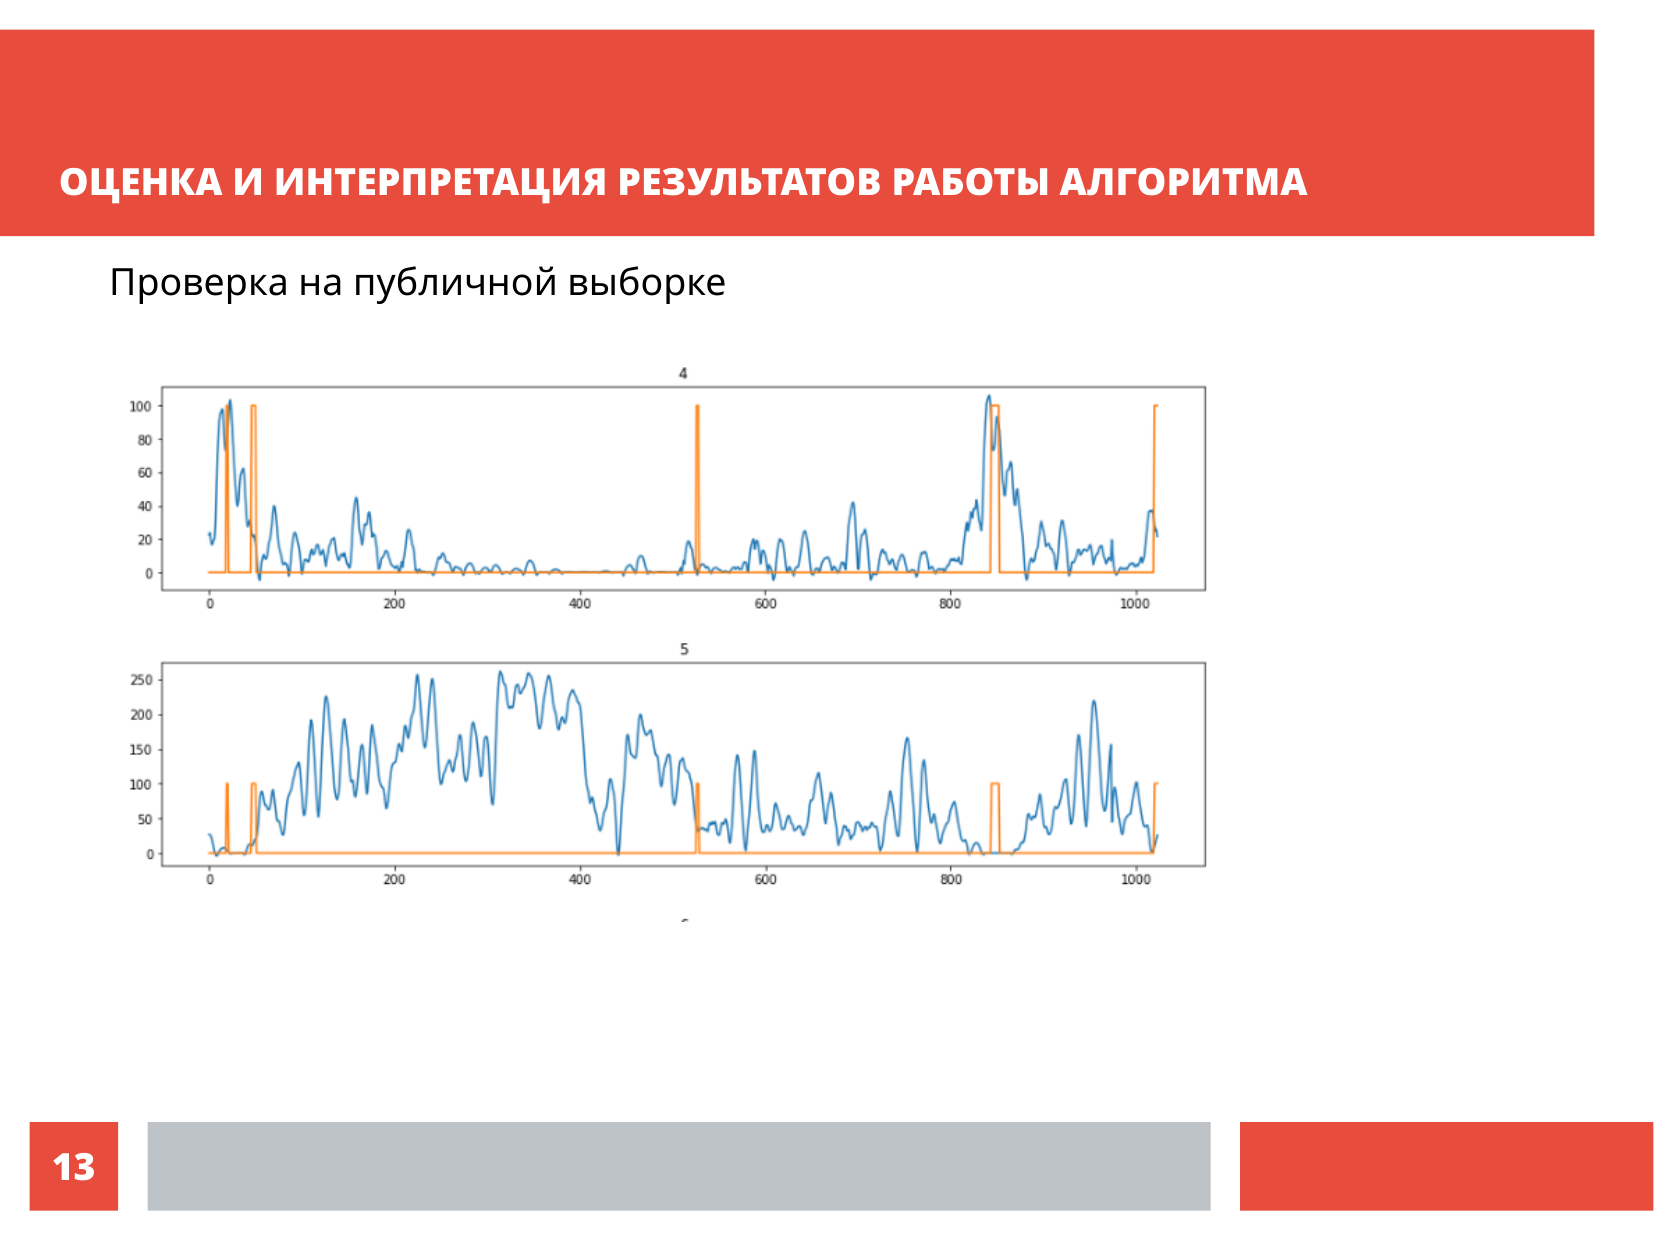

# ОЦЕНКА И ИНТЕРПРЕТАЦИЯ РЕЗУЛЬТАТОВ РАБОТЫ АЛГОРИТМА
Проверка на публичной выборке
13